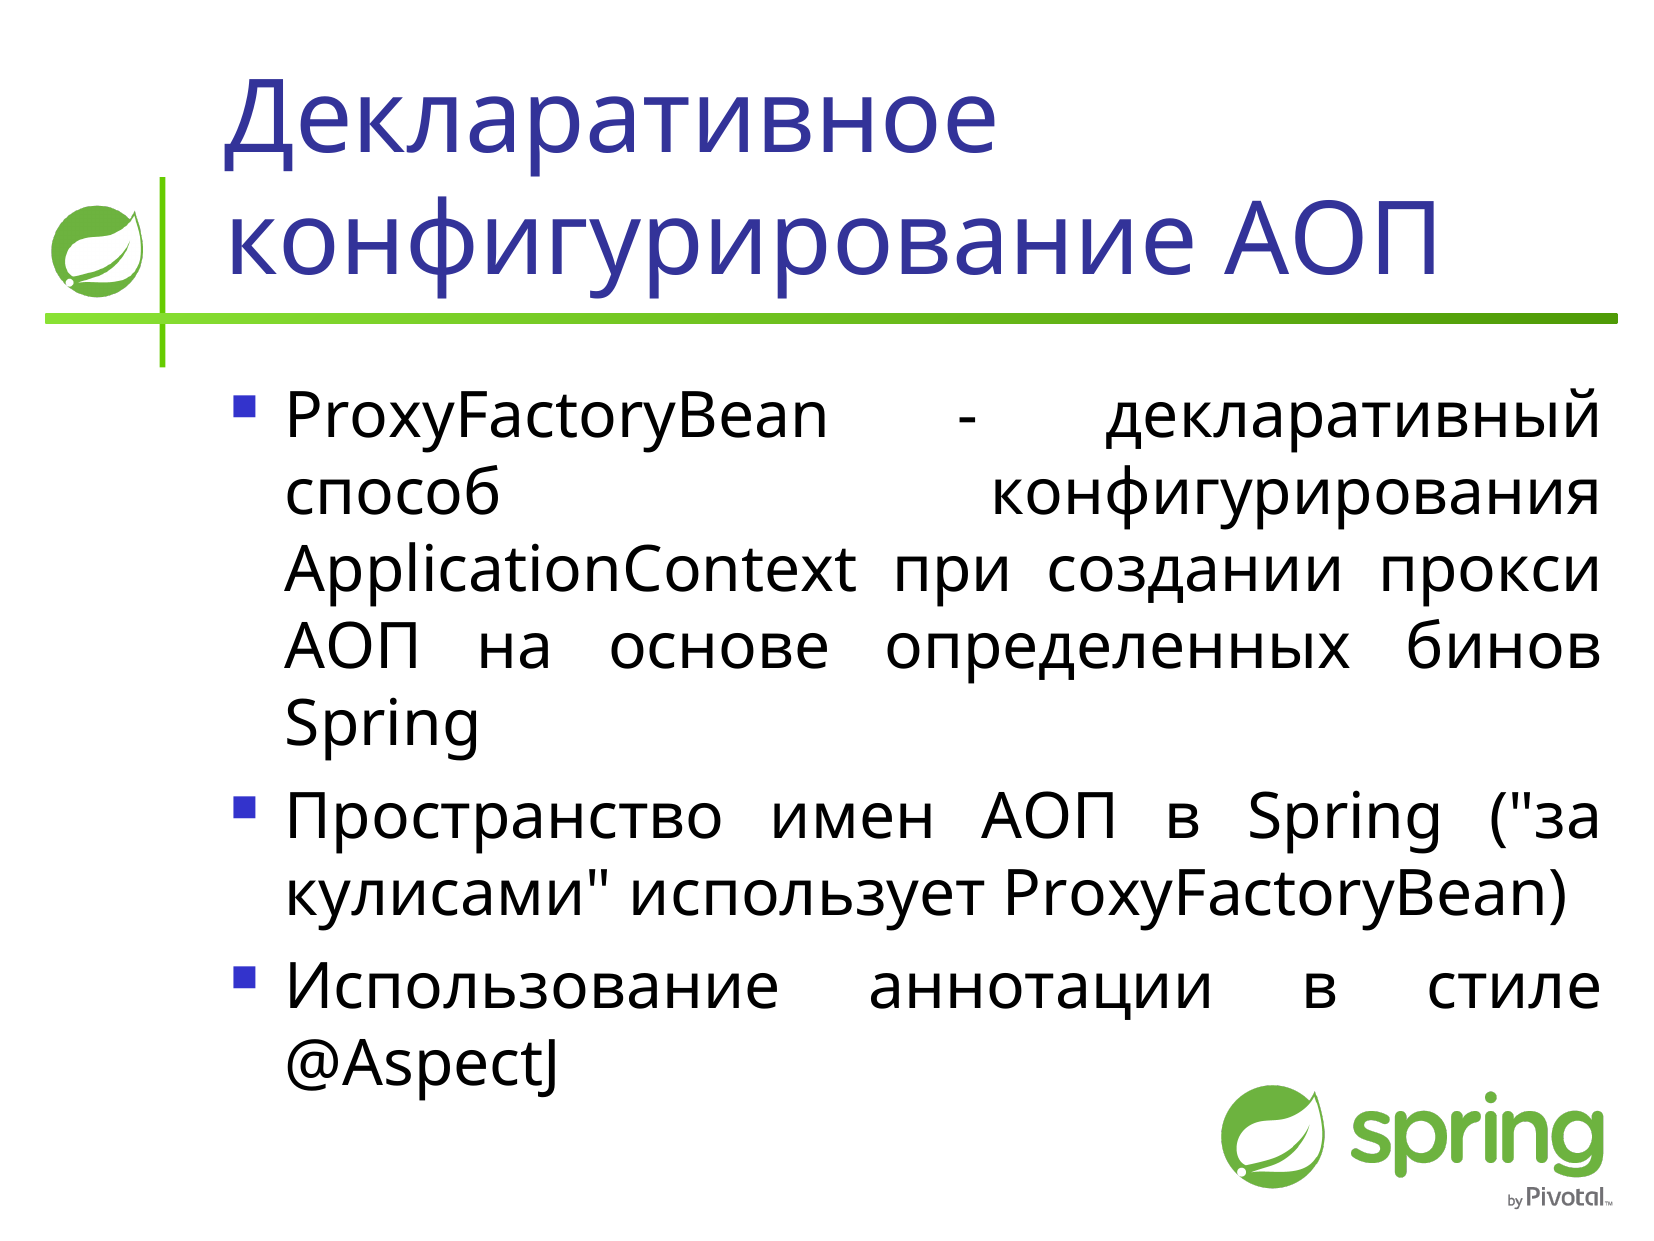

# Декларативное конфигурирование АОП
ProxyFactoryBean - декларативный способ кон­фигурирования ApplicationContext при создании прокси АОП на основе определенных бинов Spring
Пространство имен АОП в Spring ("за кулисами" ис­пользует ProxyFactoryBean)
Использование аннотации в стиле @AspectJ